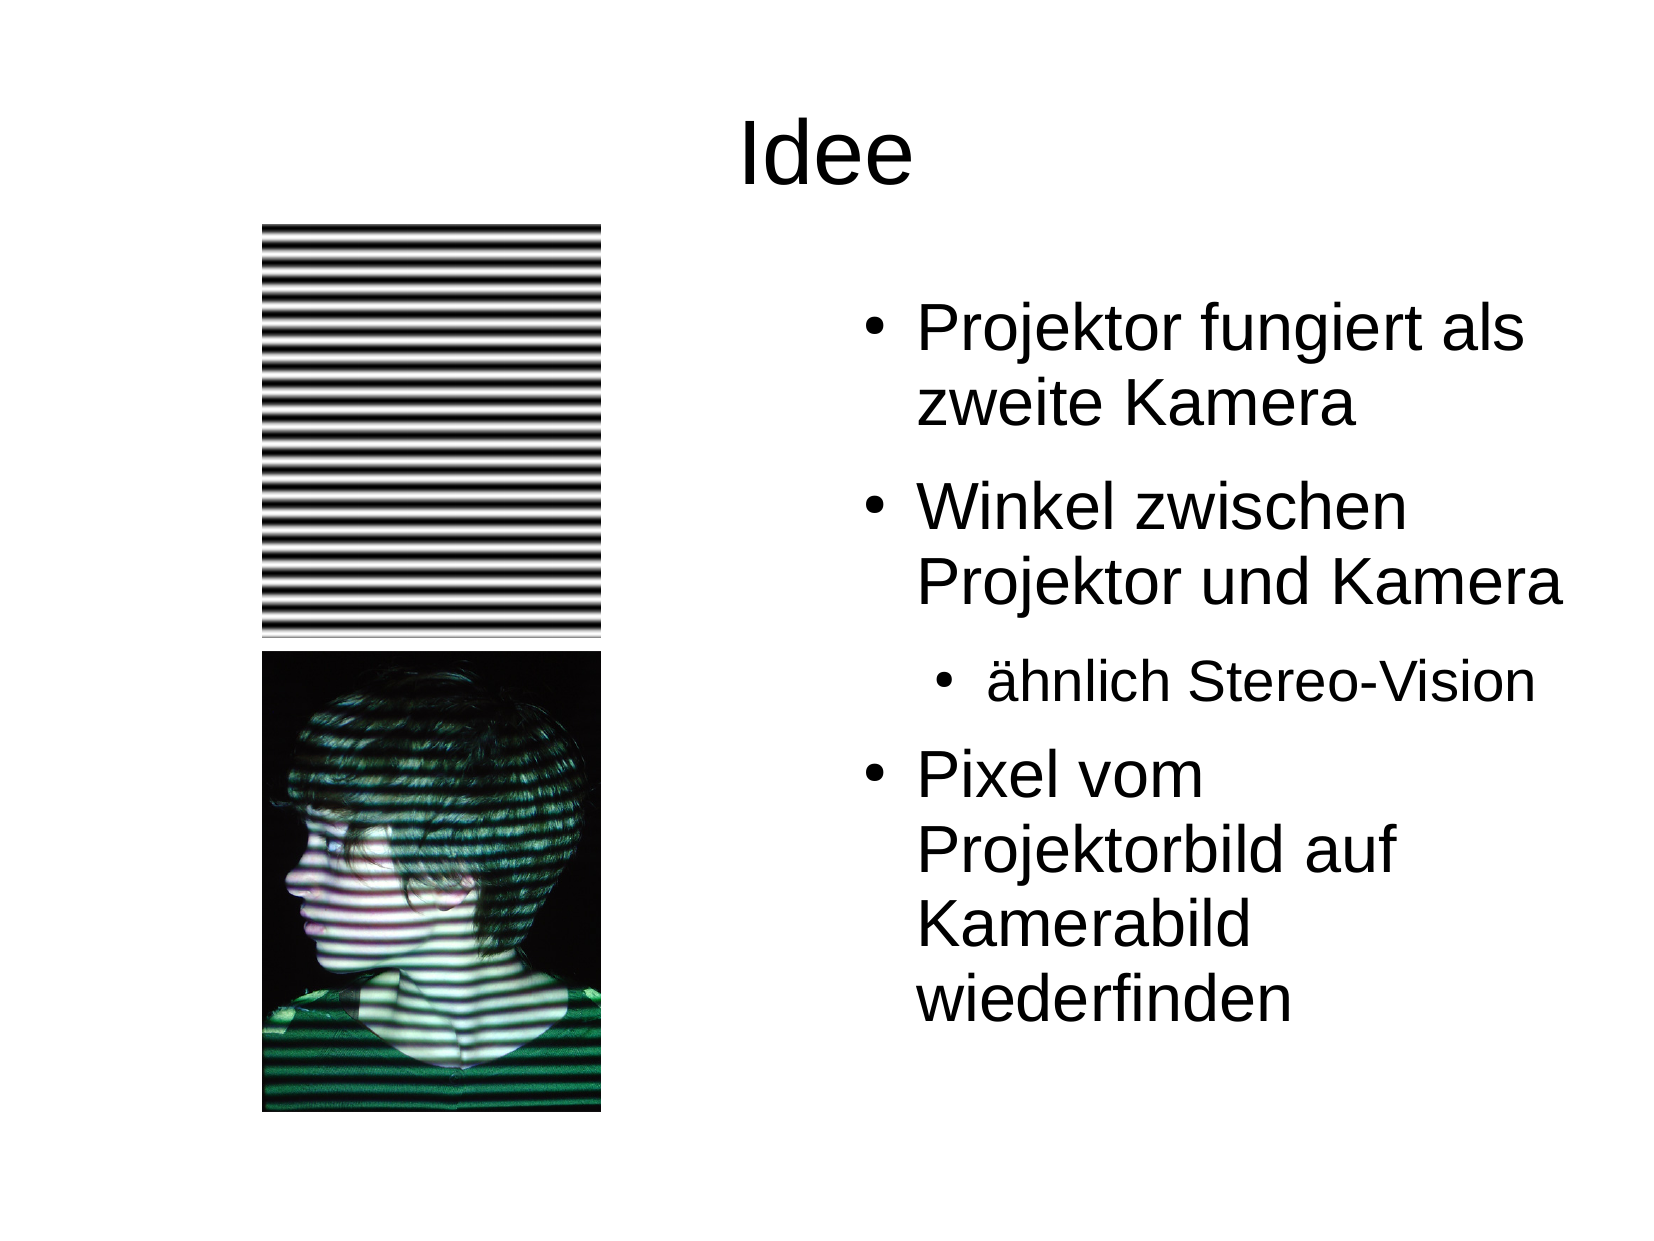

# Idee
Projektor fungiert als zweite Kamera
Winkel zwischen Projektor und Kamera
ähnlich Stereo-Vision
Pixel vom Projektorbild auf Kamerabild wiederfinden